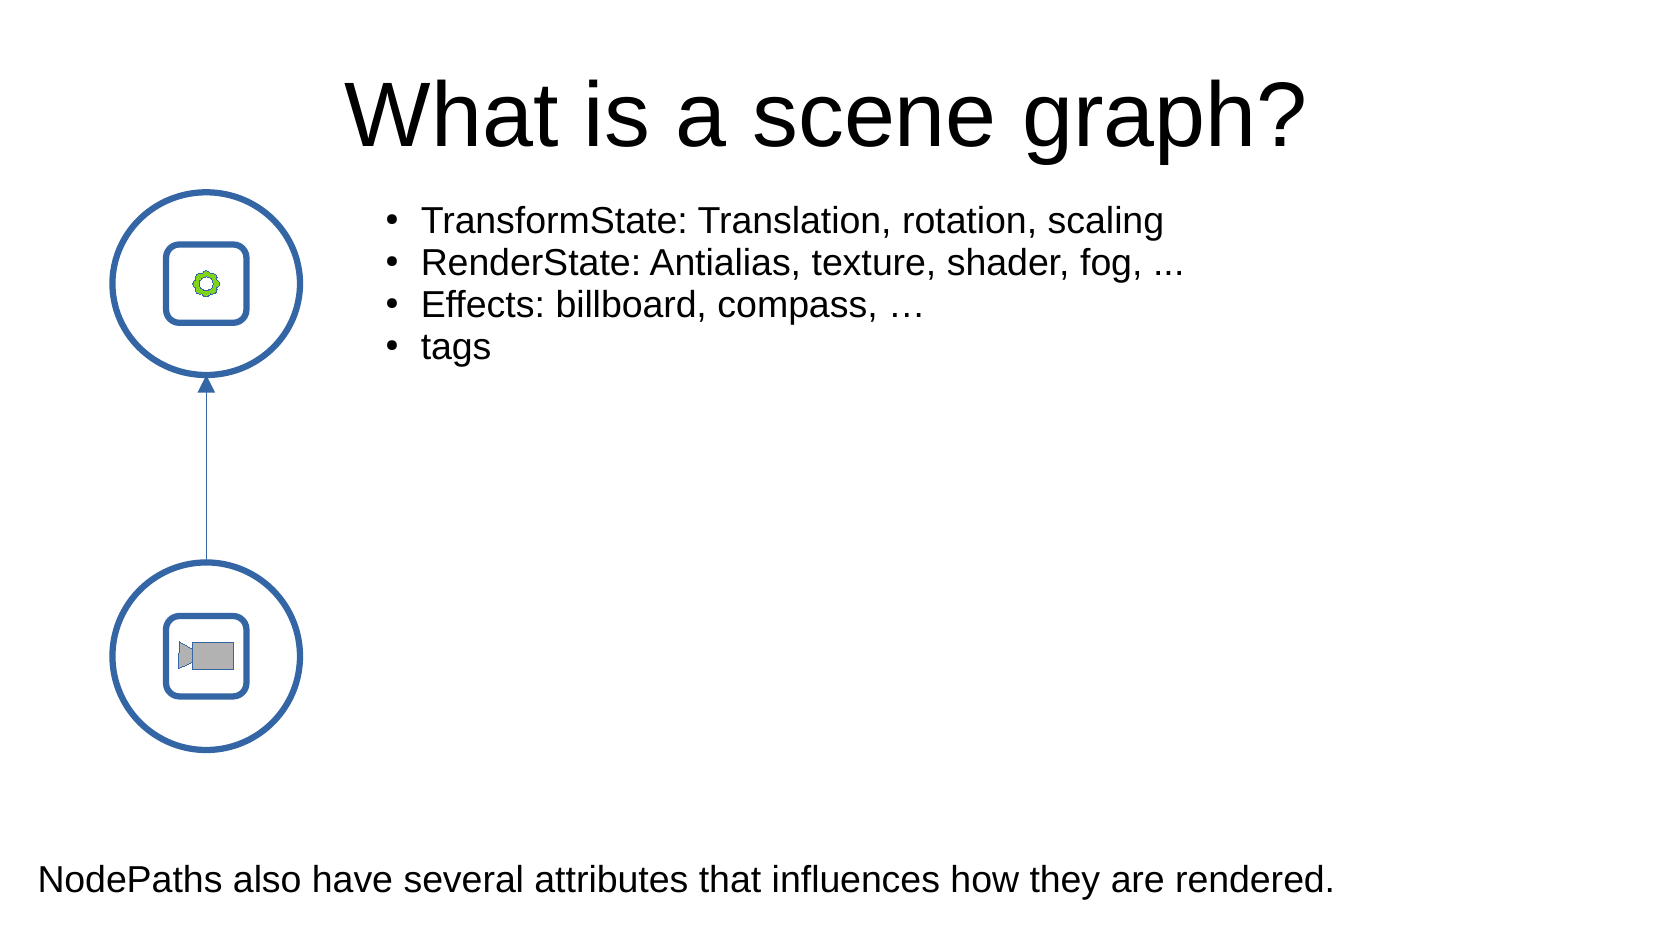

# What is a scene graph?
TransformState: Translation, rotation, scaling
RenderState: Antialias, texture, shader, fog, ...
Effects: billboard, compass, …
tags
NodePaths also have several attributes that influences how they are rendered.